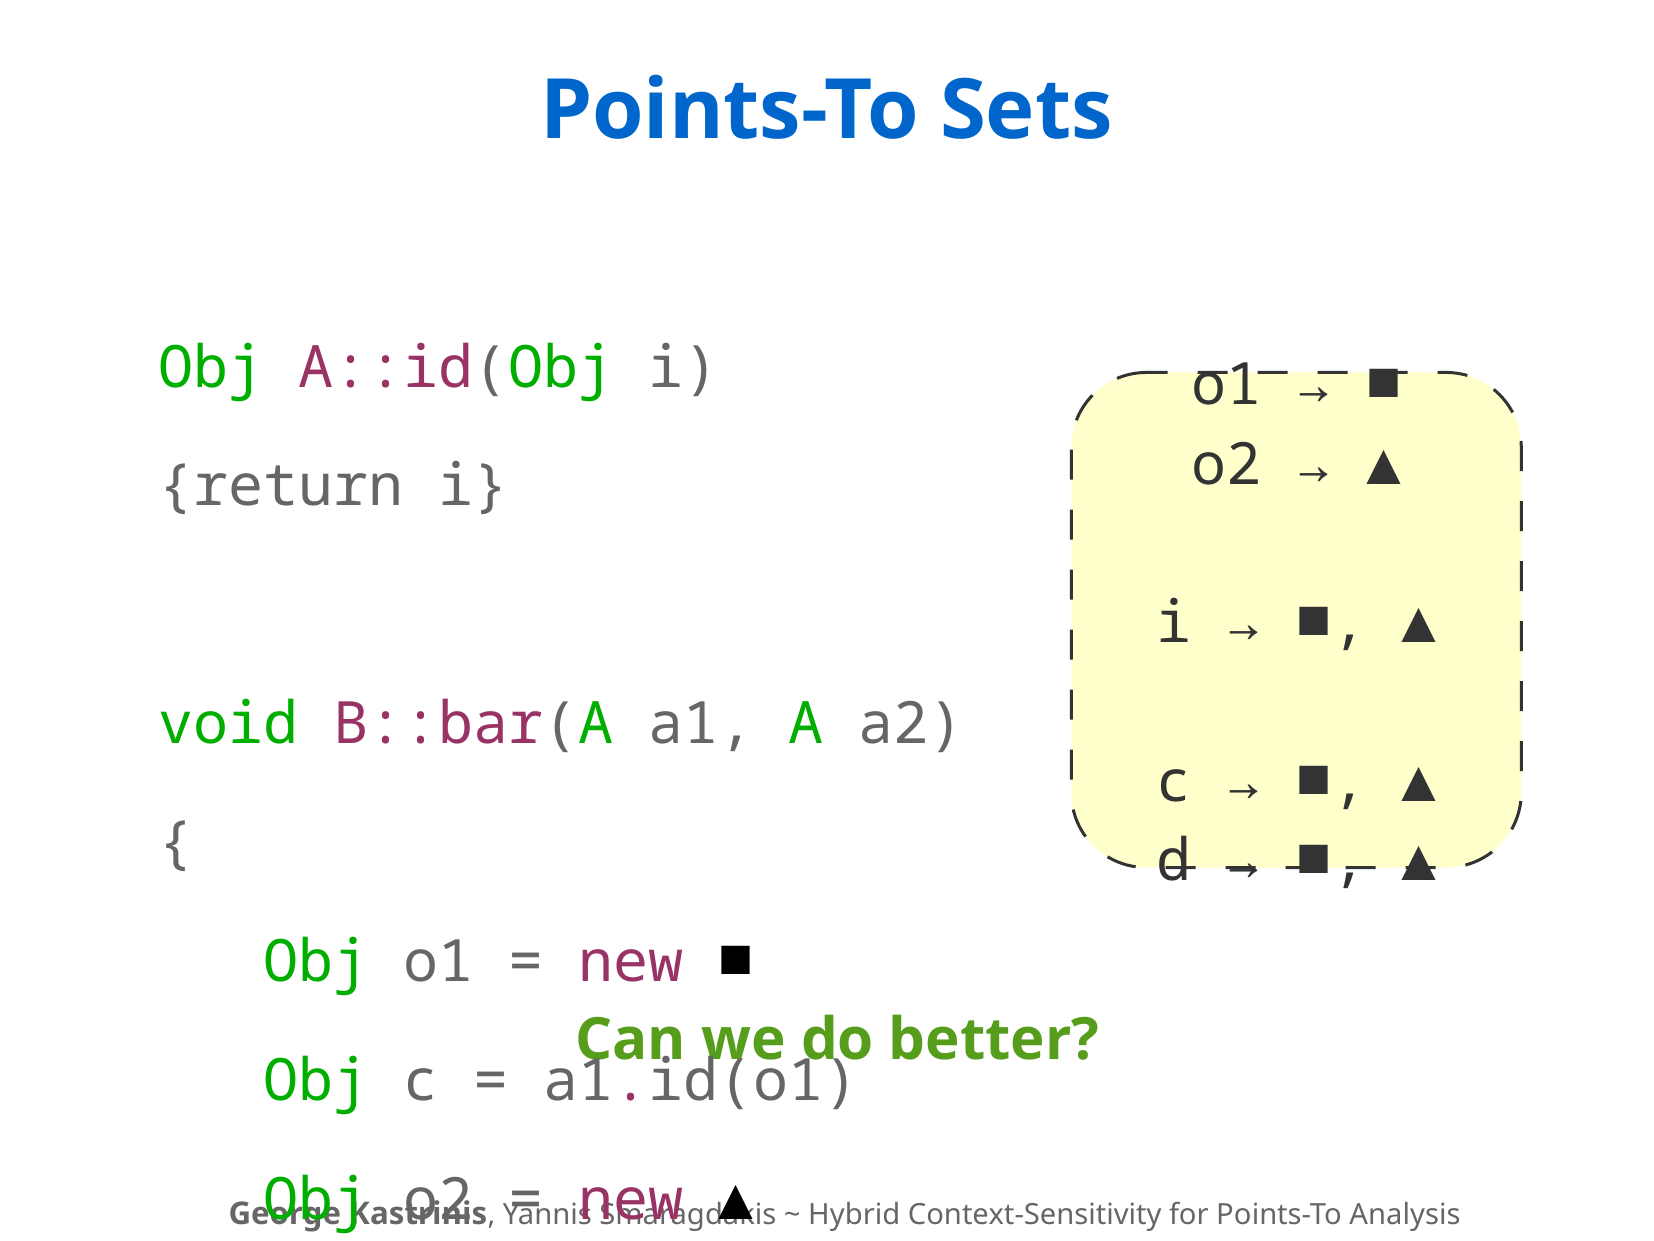

Points-To Sets
Obj A::id(Obj i) {return i}
void B::bar(A a1, A a2) {
 Obj o1 = new ■
 Obj c = a1.id(o1)
 Obj o2 = new ▲
 Obj d = a2.id(o2)
}
o1 → ■
o2 → ▲
i → ■, ▲
c → ■, ▲
d → ■, ▲
Can we do better?